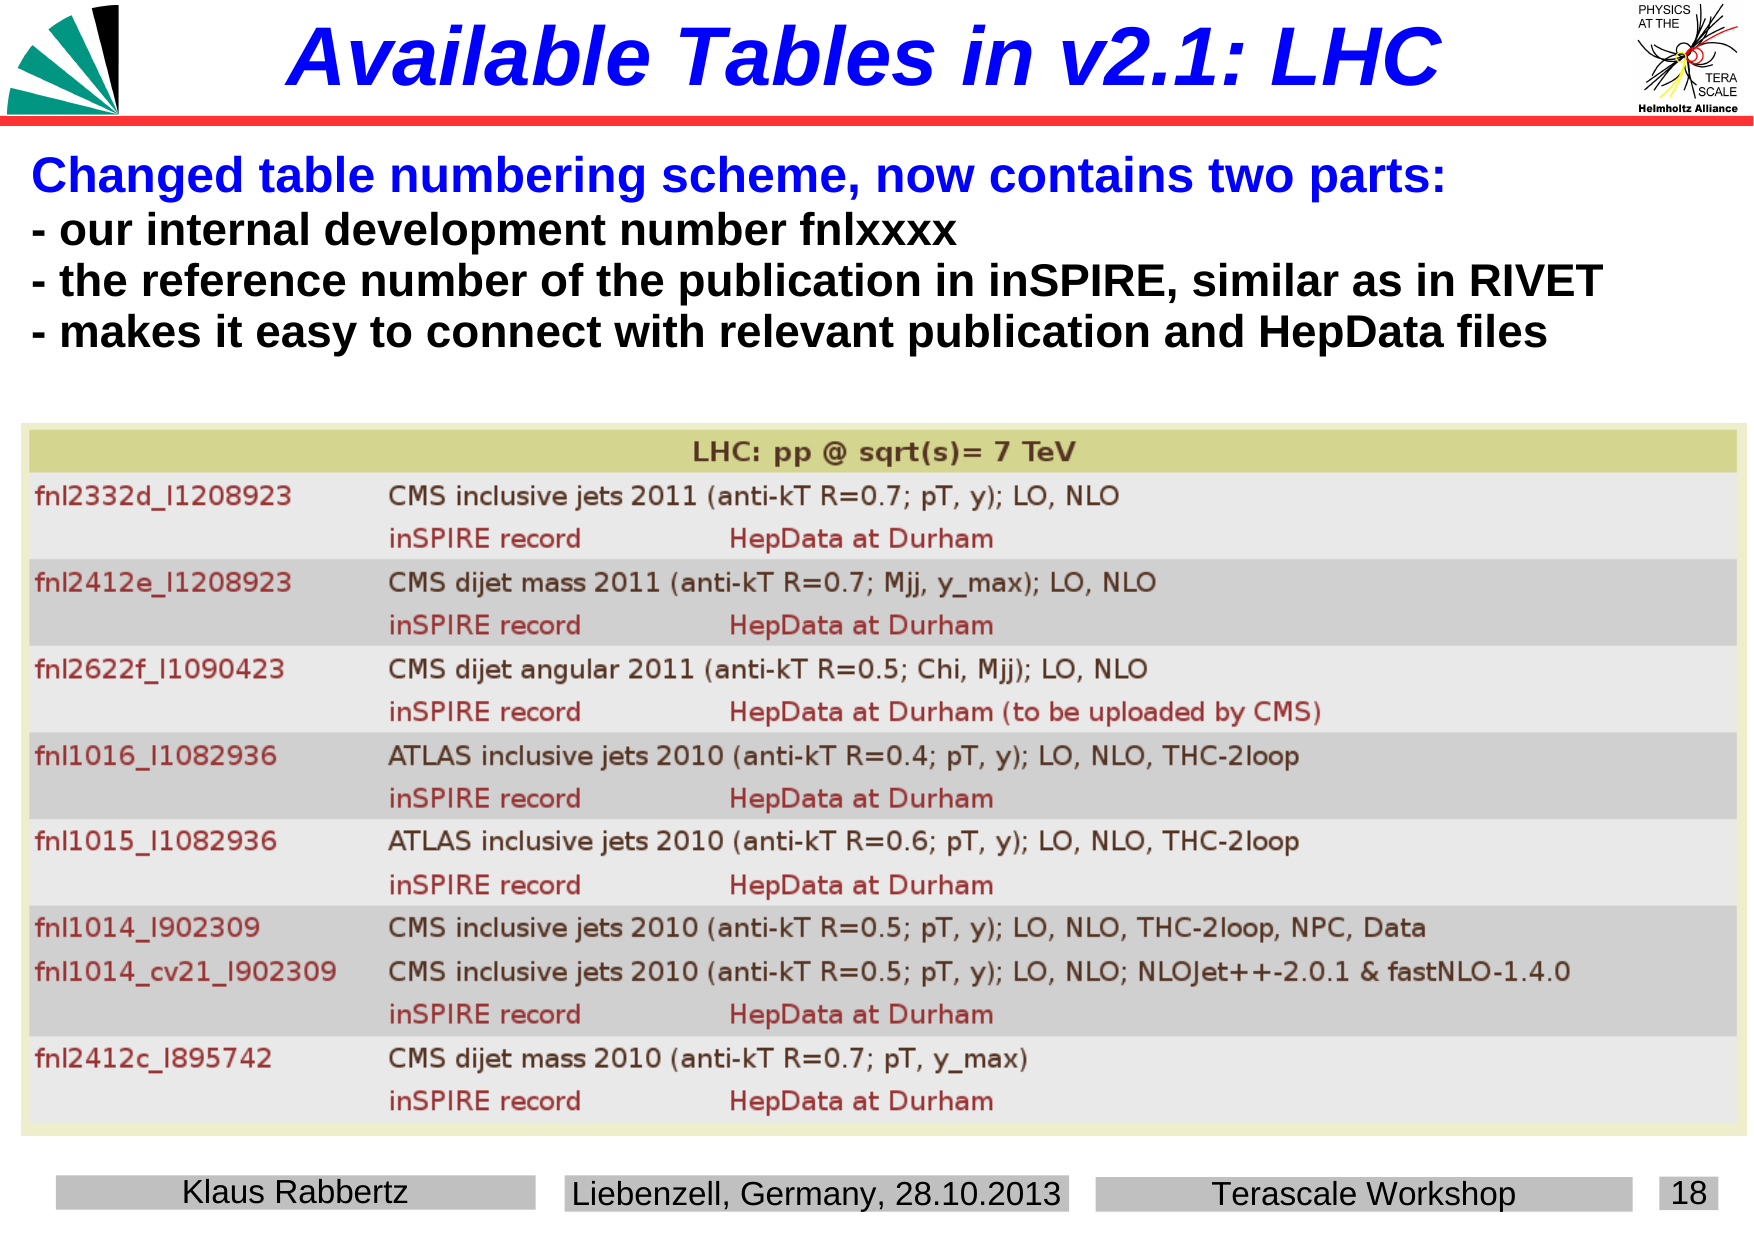

# Available Tables in v2.1: LHC
Changed table numbering scheme, now contains two parts:
- our internal development number fnlxxxx
- the reference number of the publication in inSPIRE, similar as in RIVET
- makes it easy to connect with relevant publication and HepData files